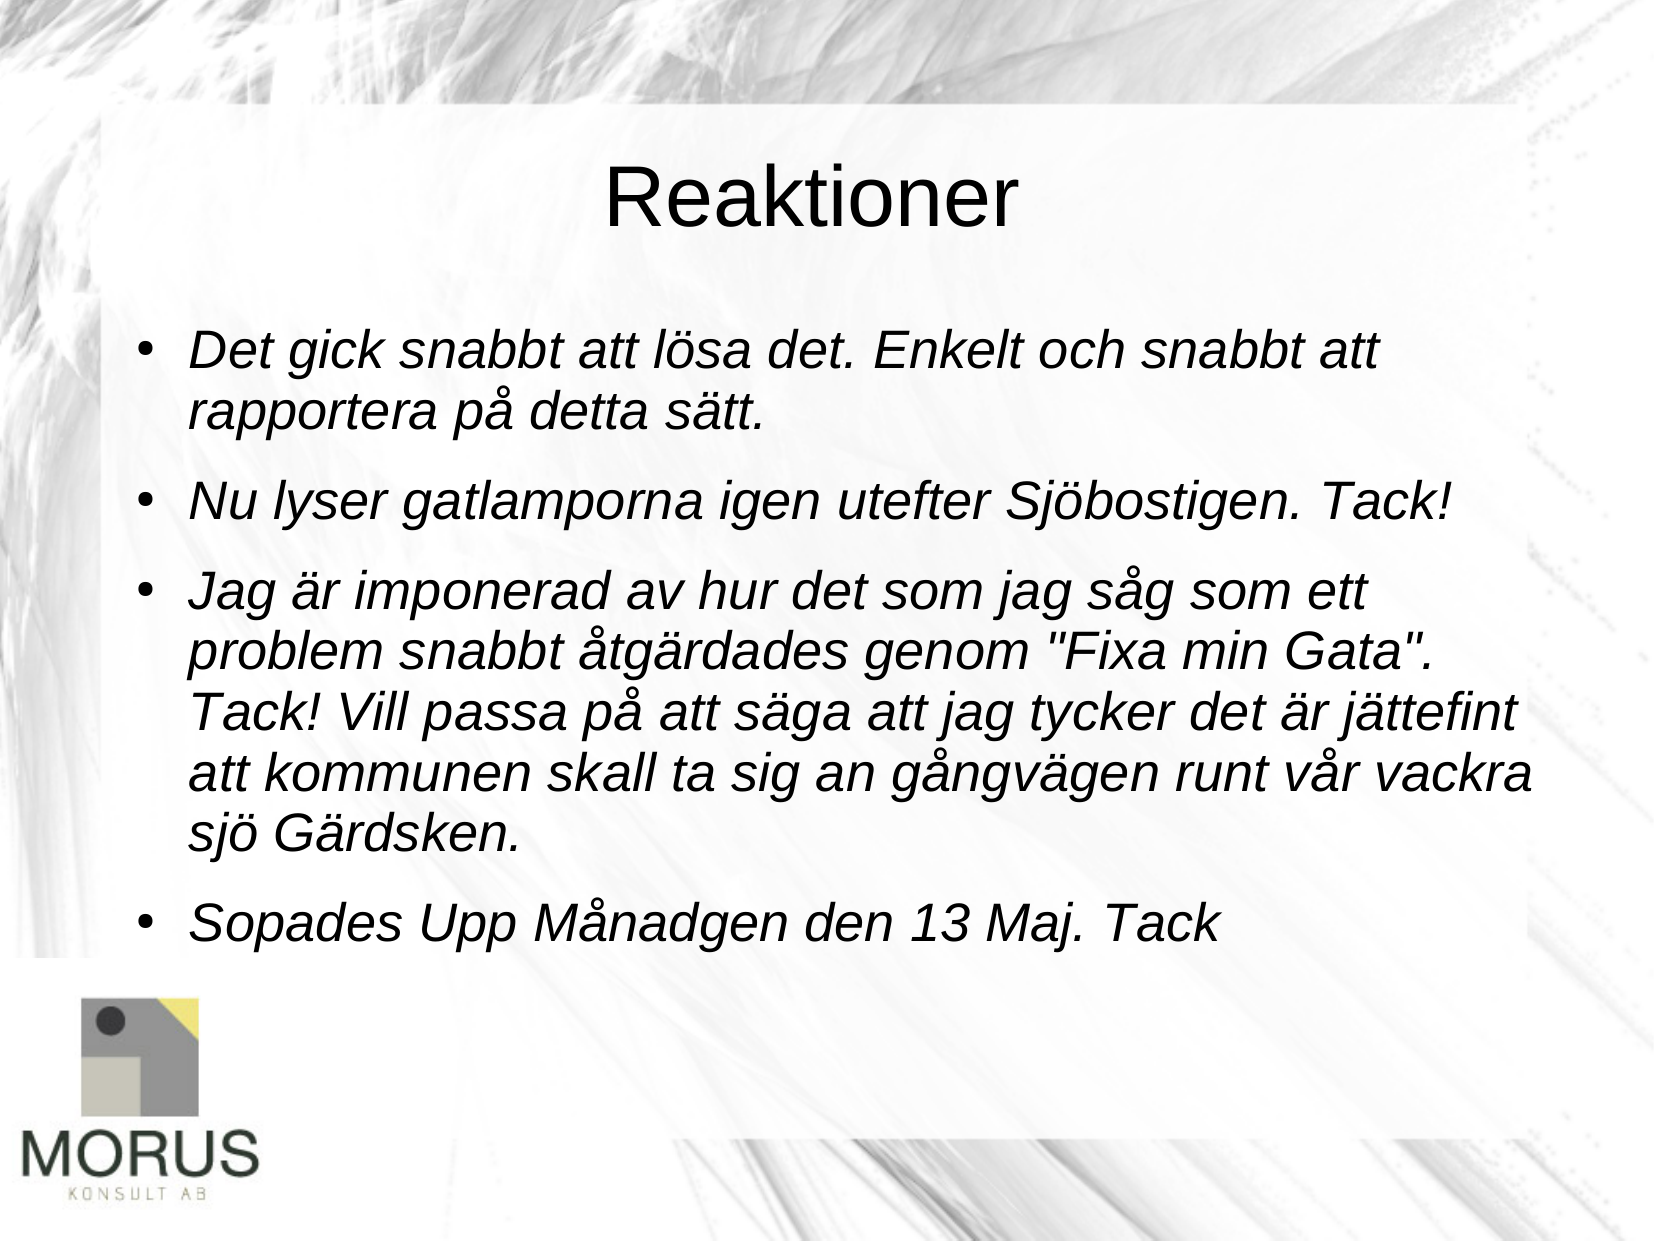

# Reaktioner
Det gick snabbt att lösa det. Enkelt och snabbt att rapportera på detta sätt.
Nu lyser gatlamporna igen utefter Sjöbostigen. Tack!
Jag är imponerad av hur det som jag såg som ett problem snabbt åtgärdades genom "Fixa min Gata". Tack! Vill passa på att säga att jag tycker det är jättefint att kommunen skall ta sig an gångvägen runt vår vackra sjö Gärdsken.
Sopades Upp Månadgen den 13 Maj. Tack